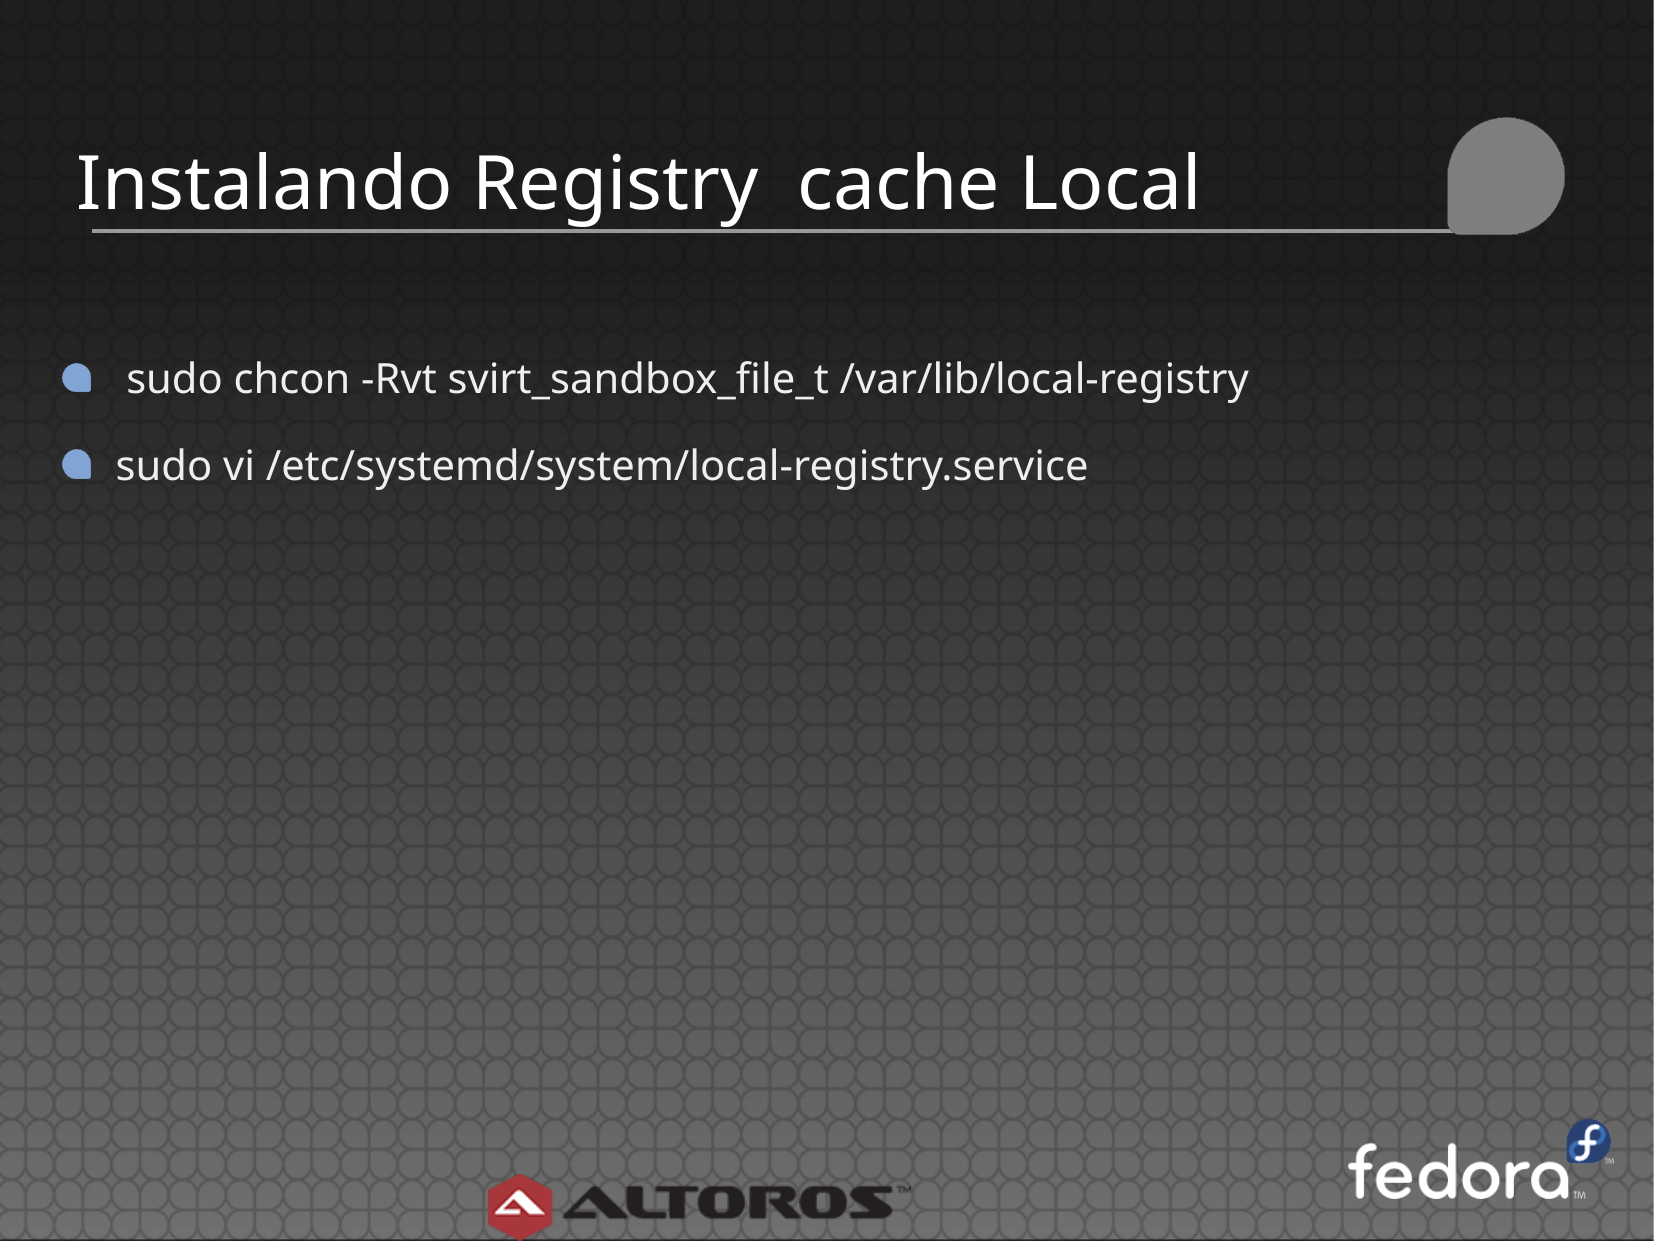

# Instalando Registry cache Local
 sudo chcon -Rvt svirt_sandbox_file_t /var/lib/local-registry
sudo vi /etc/systemd/system/local-registry.service